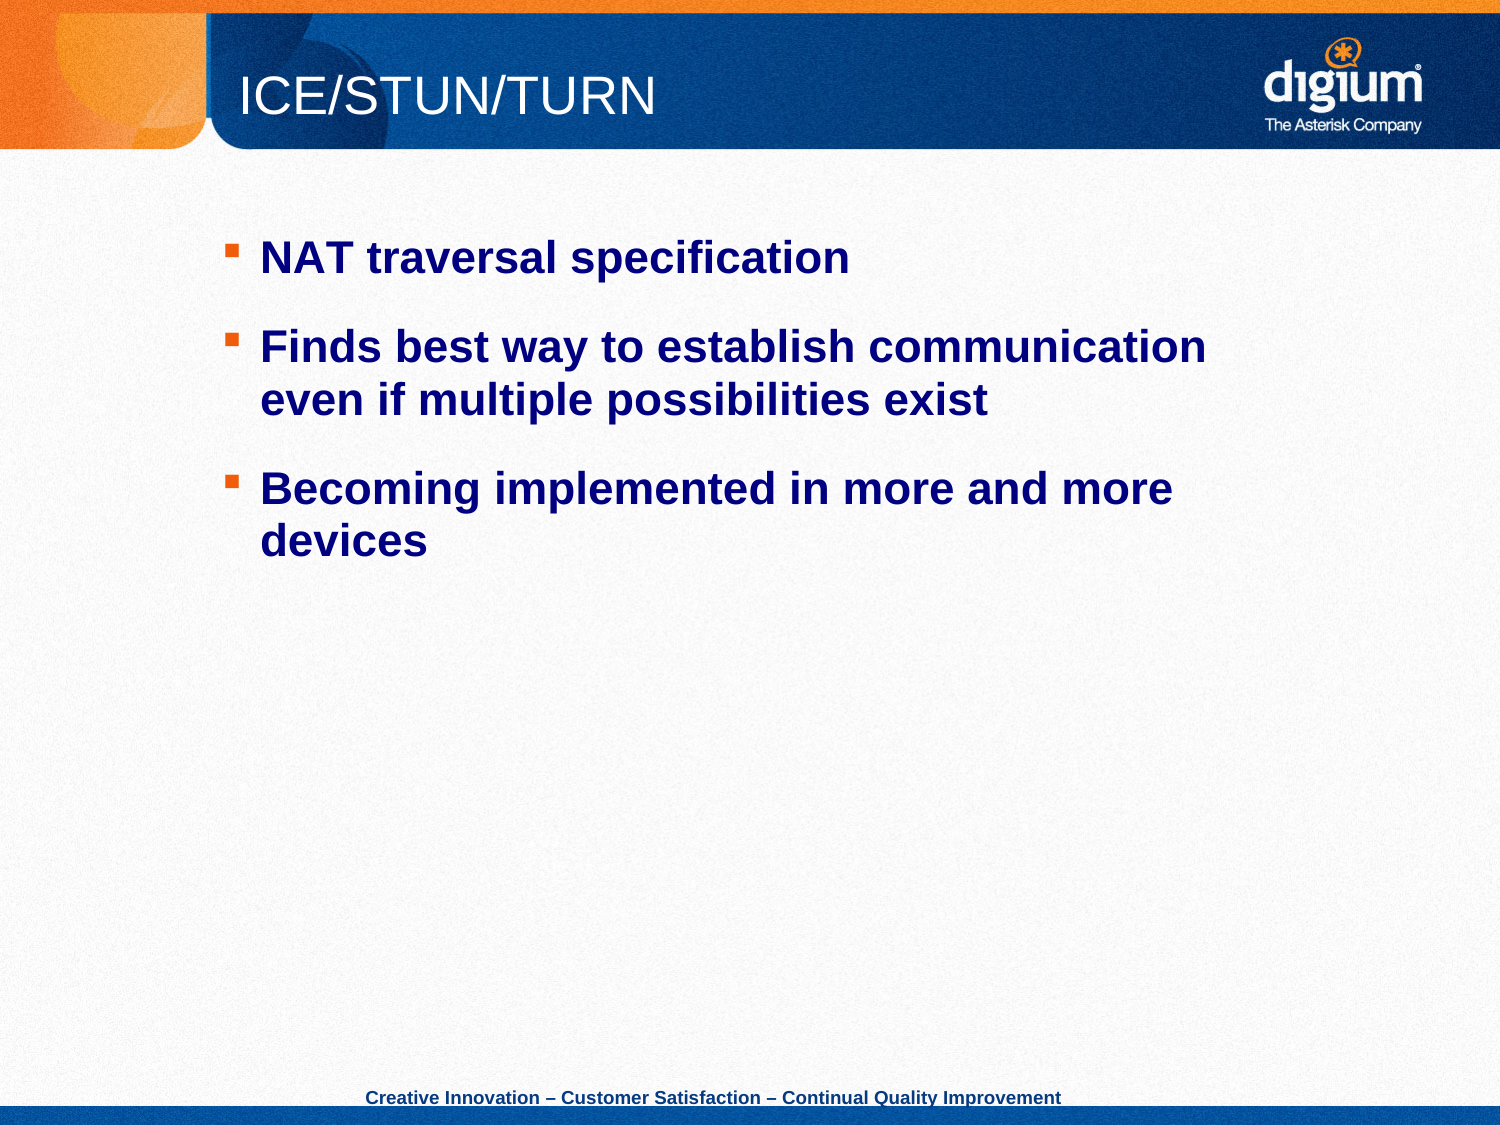

# ICE/STUN/TURN
NAT traversal specification
Finds best way to establish communication even if multiple possibilities exist
Becoming implemented in more and more devices